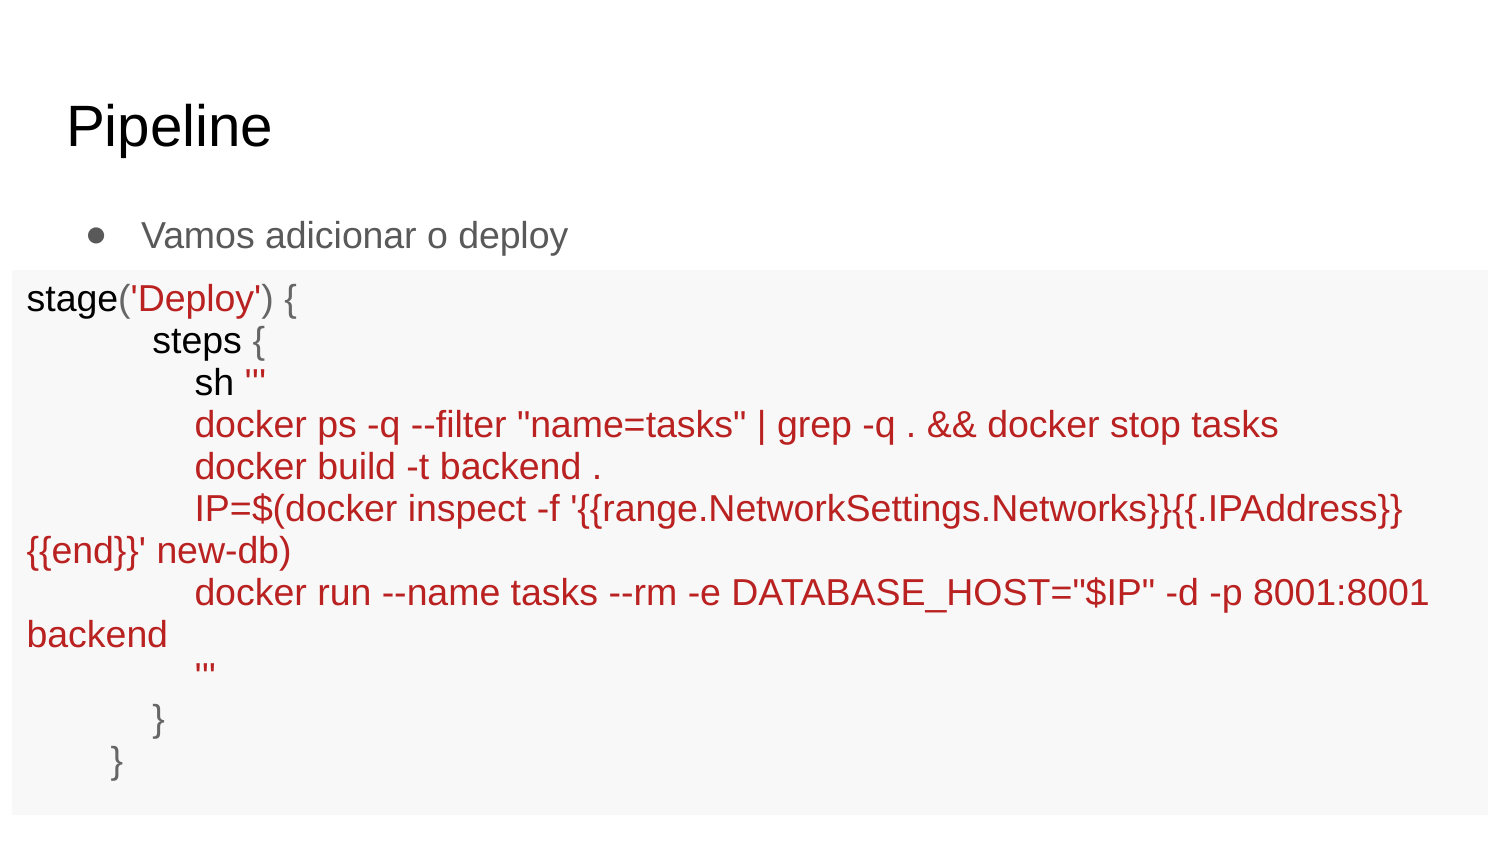

# Pipeline
Vamos adicionar o deploy
stage('Deploy') {
 steps {
 sh '''
 docker ps -q --filter "name=tasks" | grep -q . && docker stop tasks
 docker build -t backend .
 IP=$(docker inspect -f '{{range.NetworkSettings.Networks}}{{.IPAddress}}{{end}}' new-db)
 docker run --name tasks --rm -e DATABASE_HOST="$IP" -d -p 8001:8001 backend
 '''
 }
 }